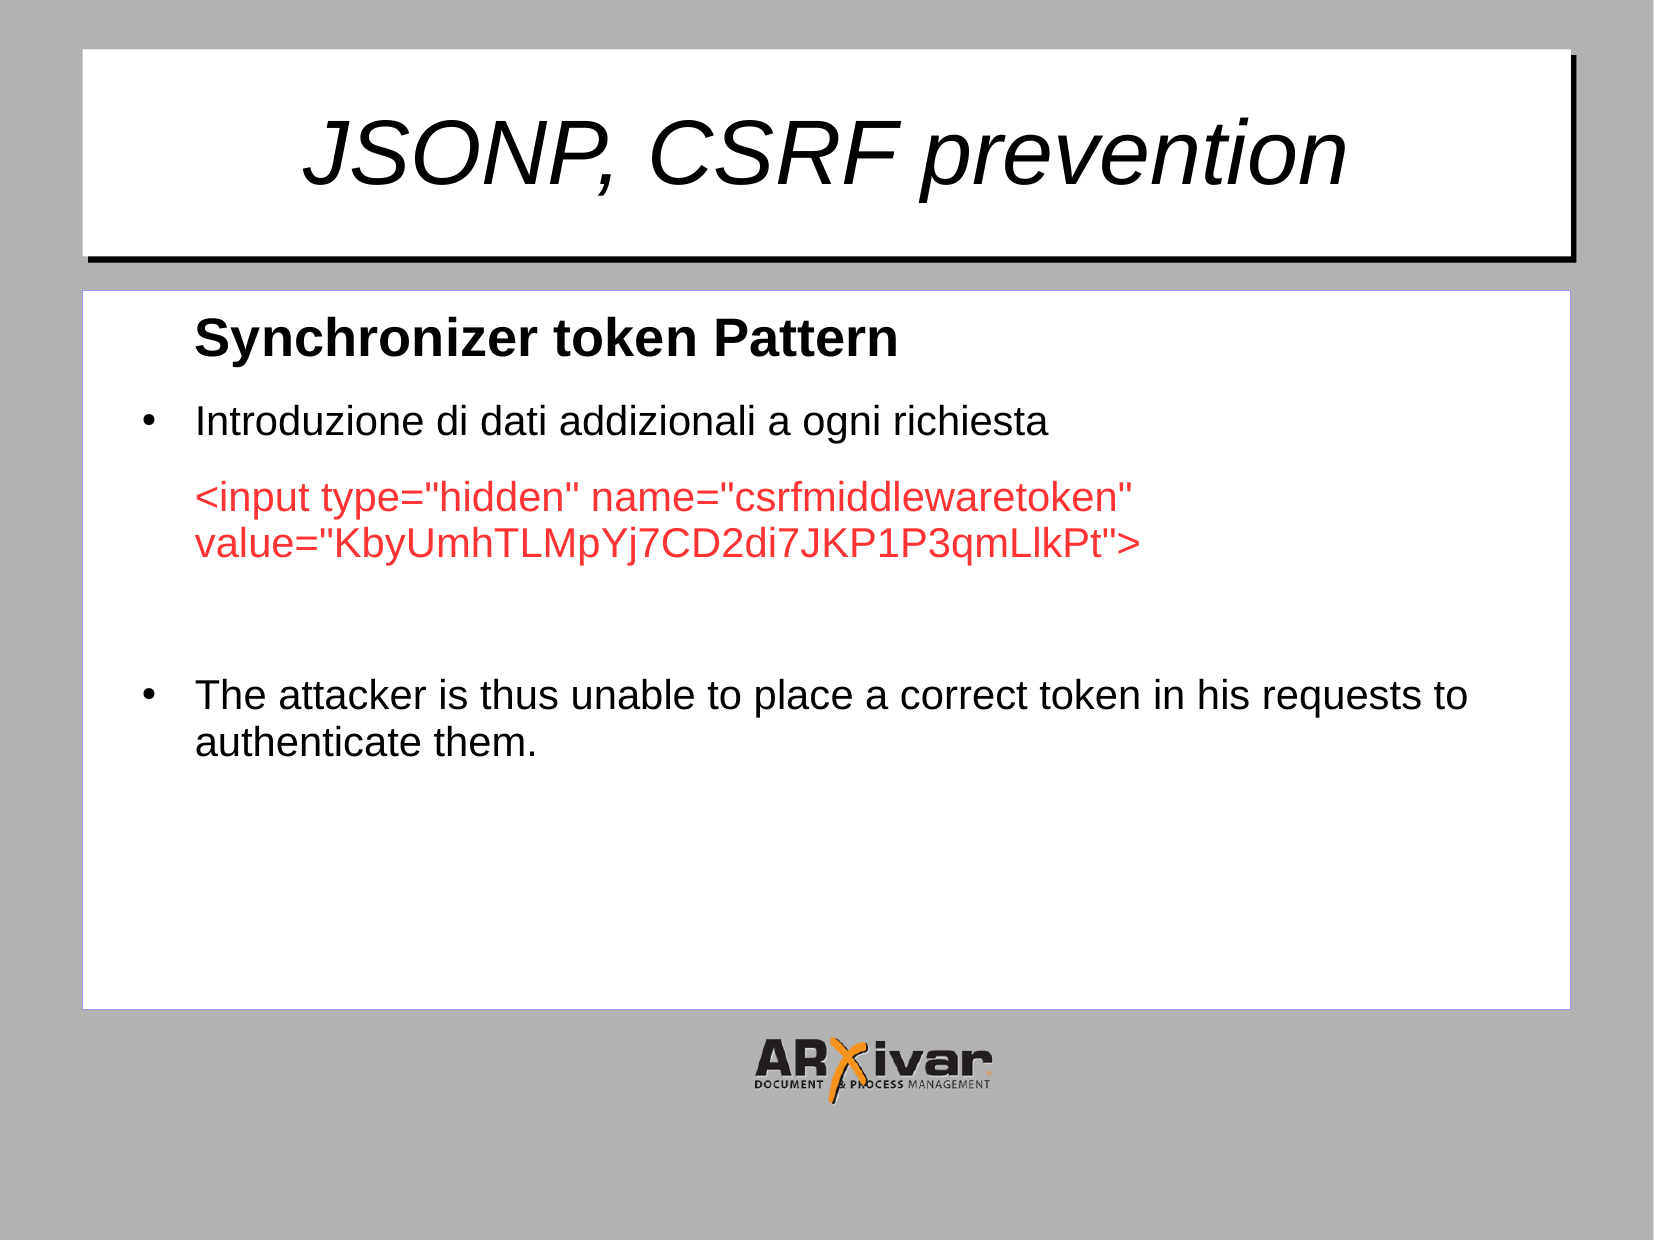

# JSONP, CSRF prevention
Synchronizer token Pattern
Introduzione di dati addizionali a ogni richiesta
<input type="hidden" name="csrfmiddlewaretoken" value="KbyUmhTLMpYj7CD2di7JKP1P3qmLlkPt">
The attacker is thus unable to place a correct token in his requests to authenticate them.